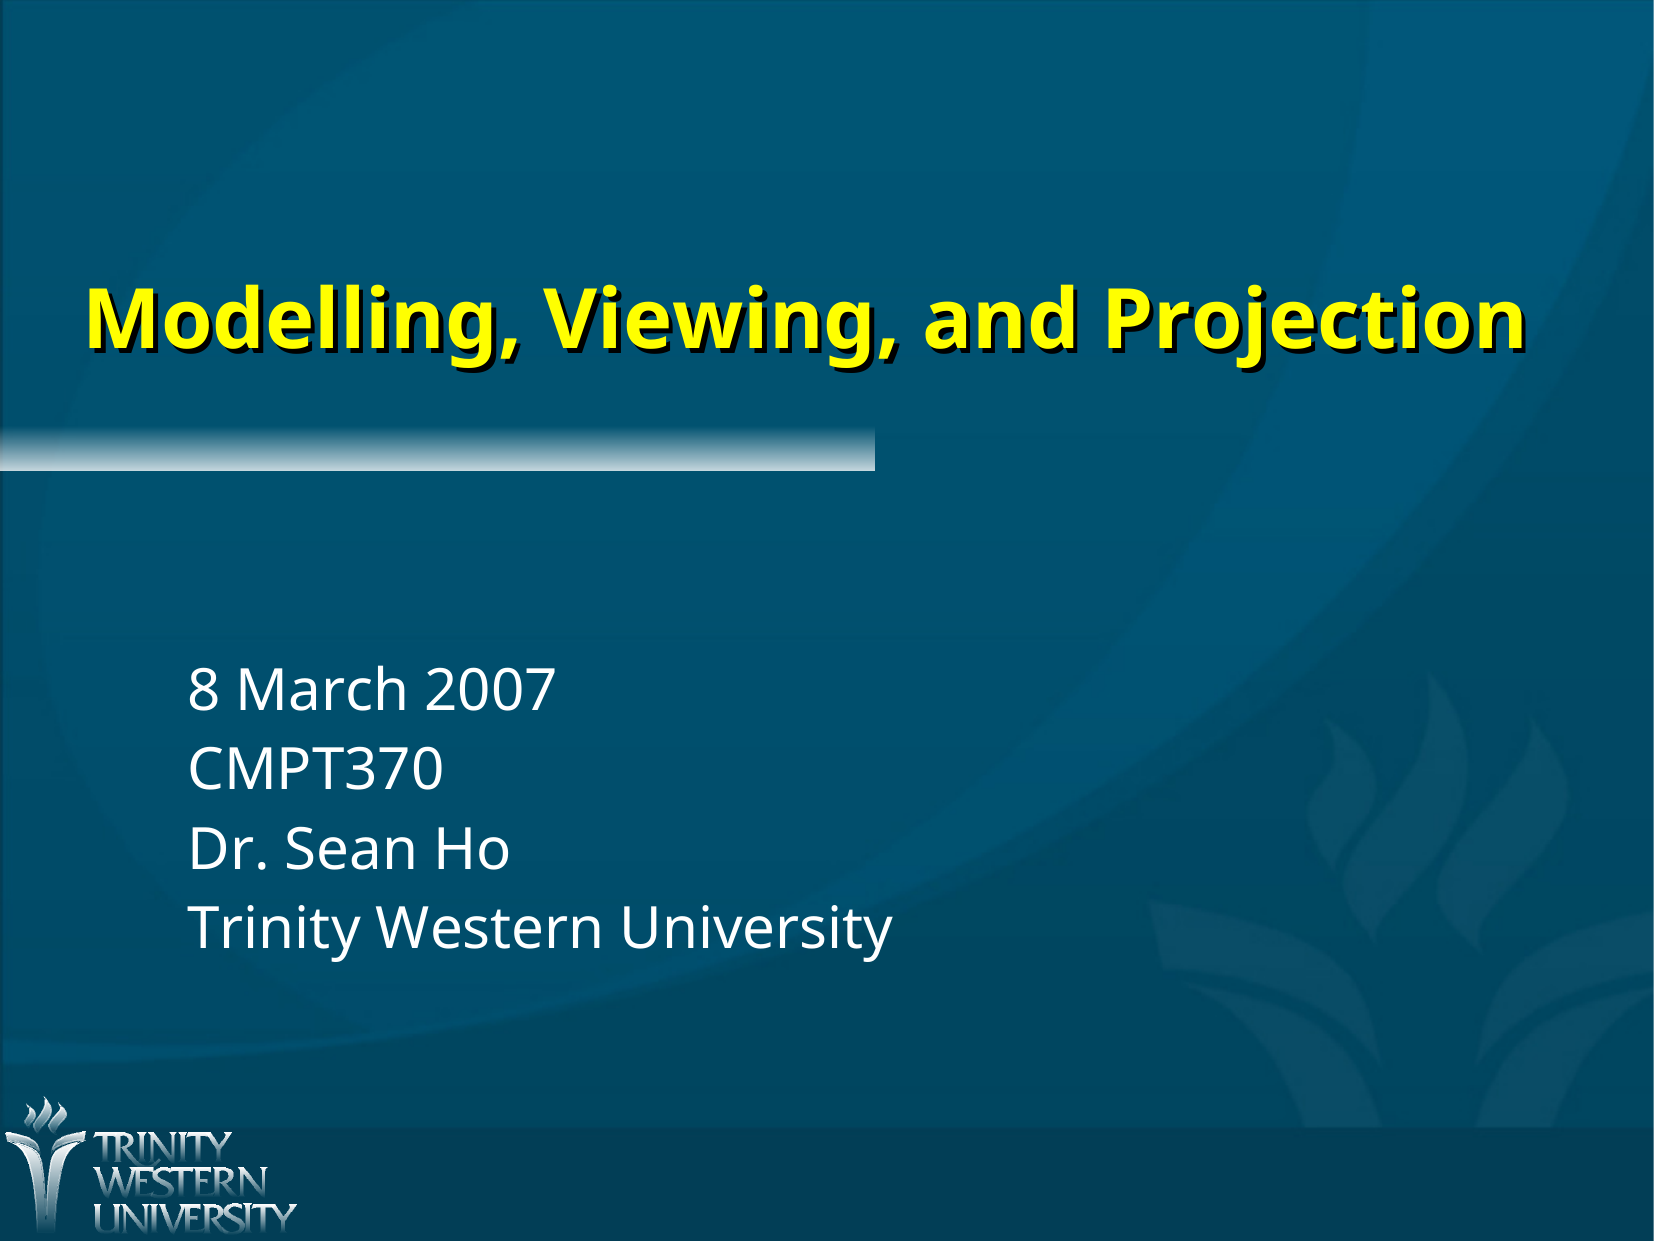

# Modelling, Viewing, and Projection
8 March 2007
CMPT370
Dr. Sean Ho
Trinity Western University